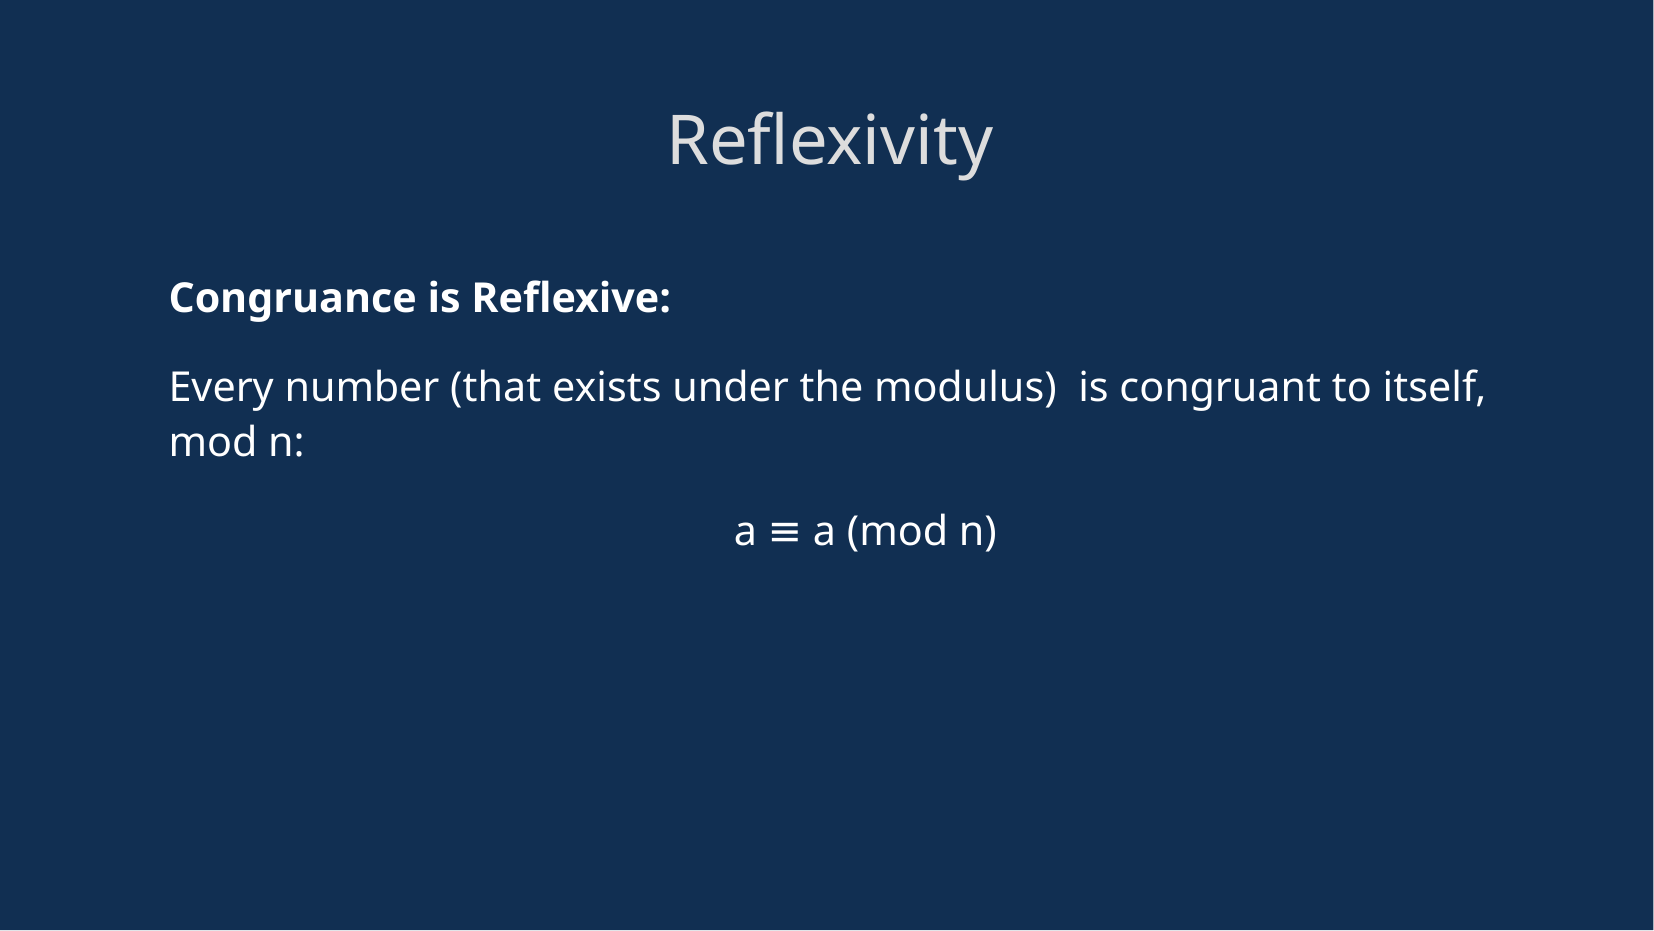

# Reflexivity
Congruance is Reflexive:
Every number (that exists under the modulus) is congruant to itself, mod n:
a ≡ a (mod n)